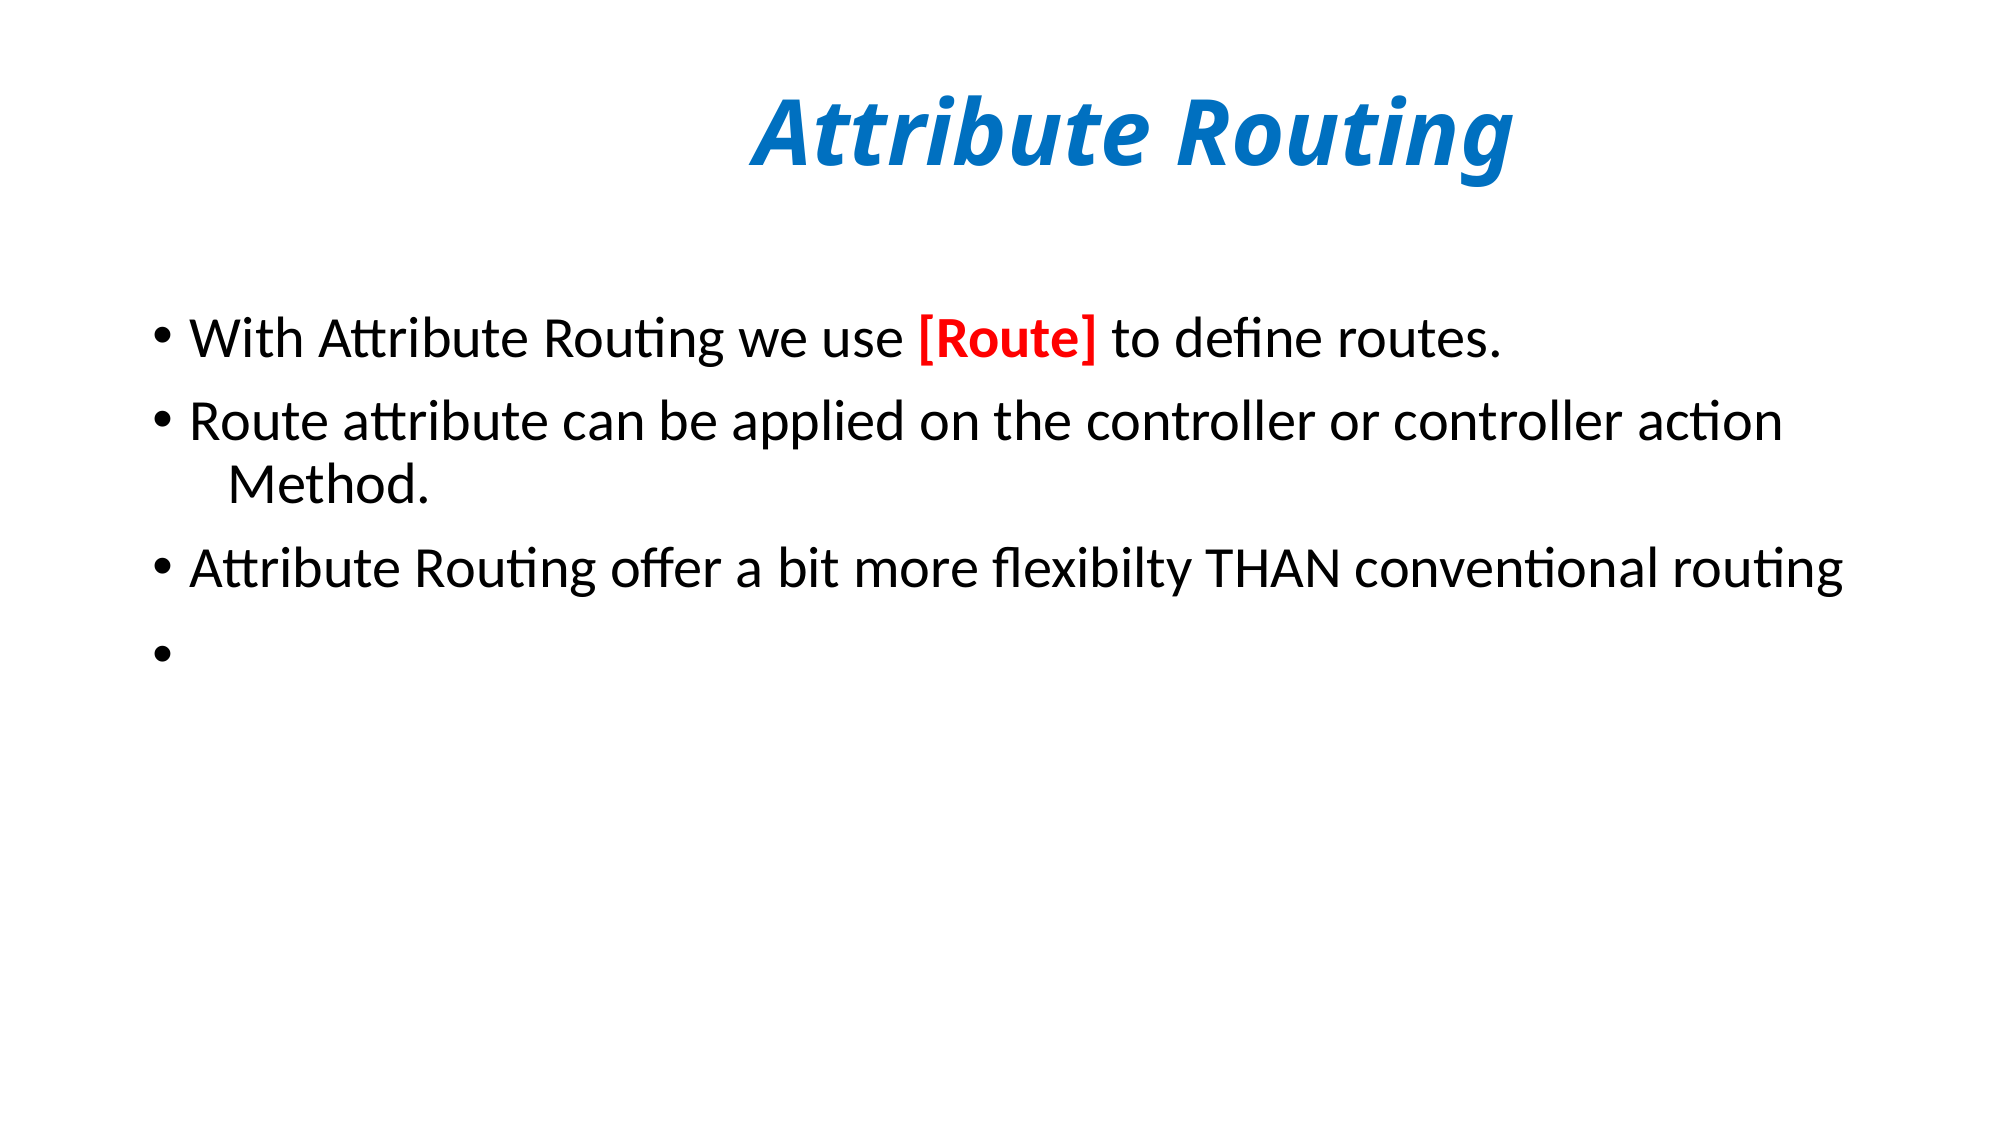

# Attribute Routing
With Attribute Routing we use [Route] to define routes.
Route attribute can be applied on the controller or controller action Method.
Attribute Routing offer a bit more flexibilty THAN conventional routing